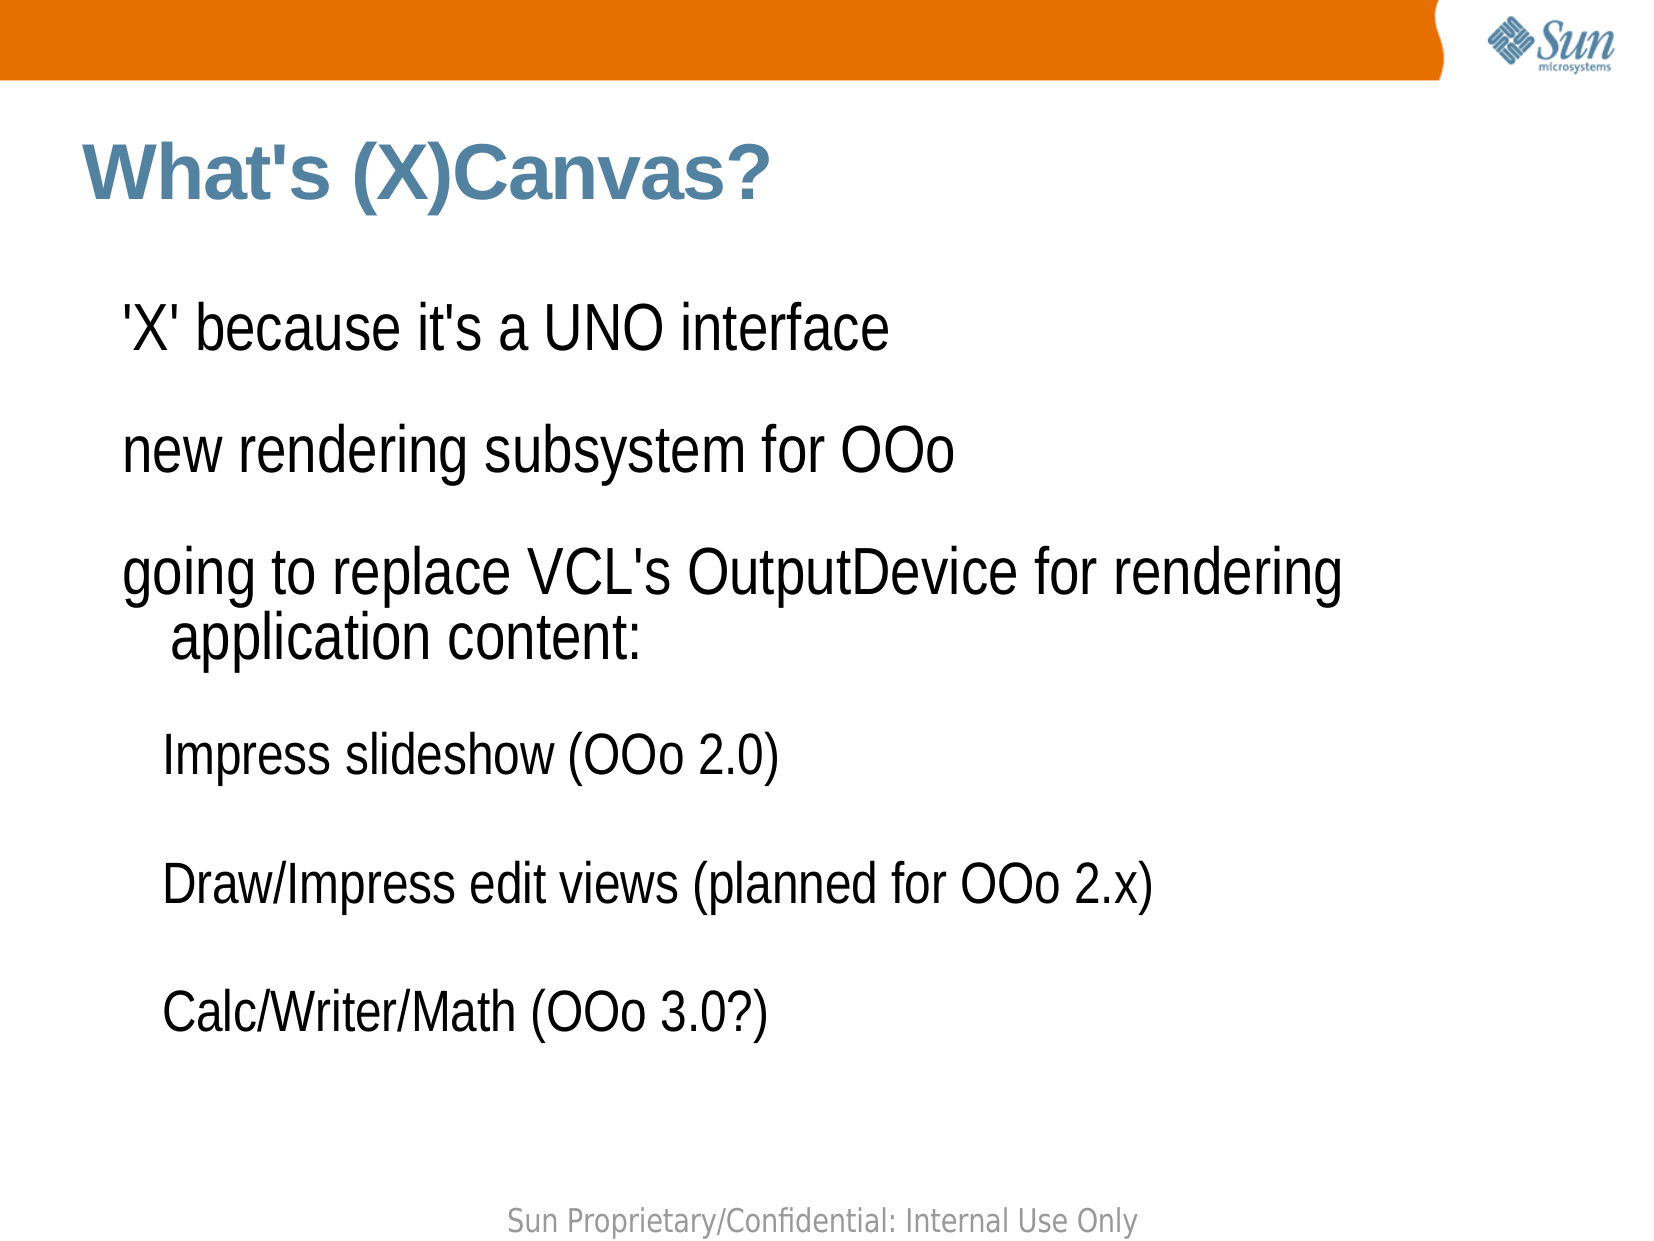

# What's (X)Canvas?
'X' because it's a UNO interface
new rendering subsystem for OOo
going to replace VCL's OutputDevice for rendering application content:
Impress slideshow (OOo 2.0)
Draw/Impress edit views (planned for OOo 2.x)
Calc/Writer/Math (OOo 3.0?)